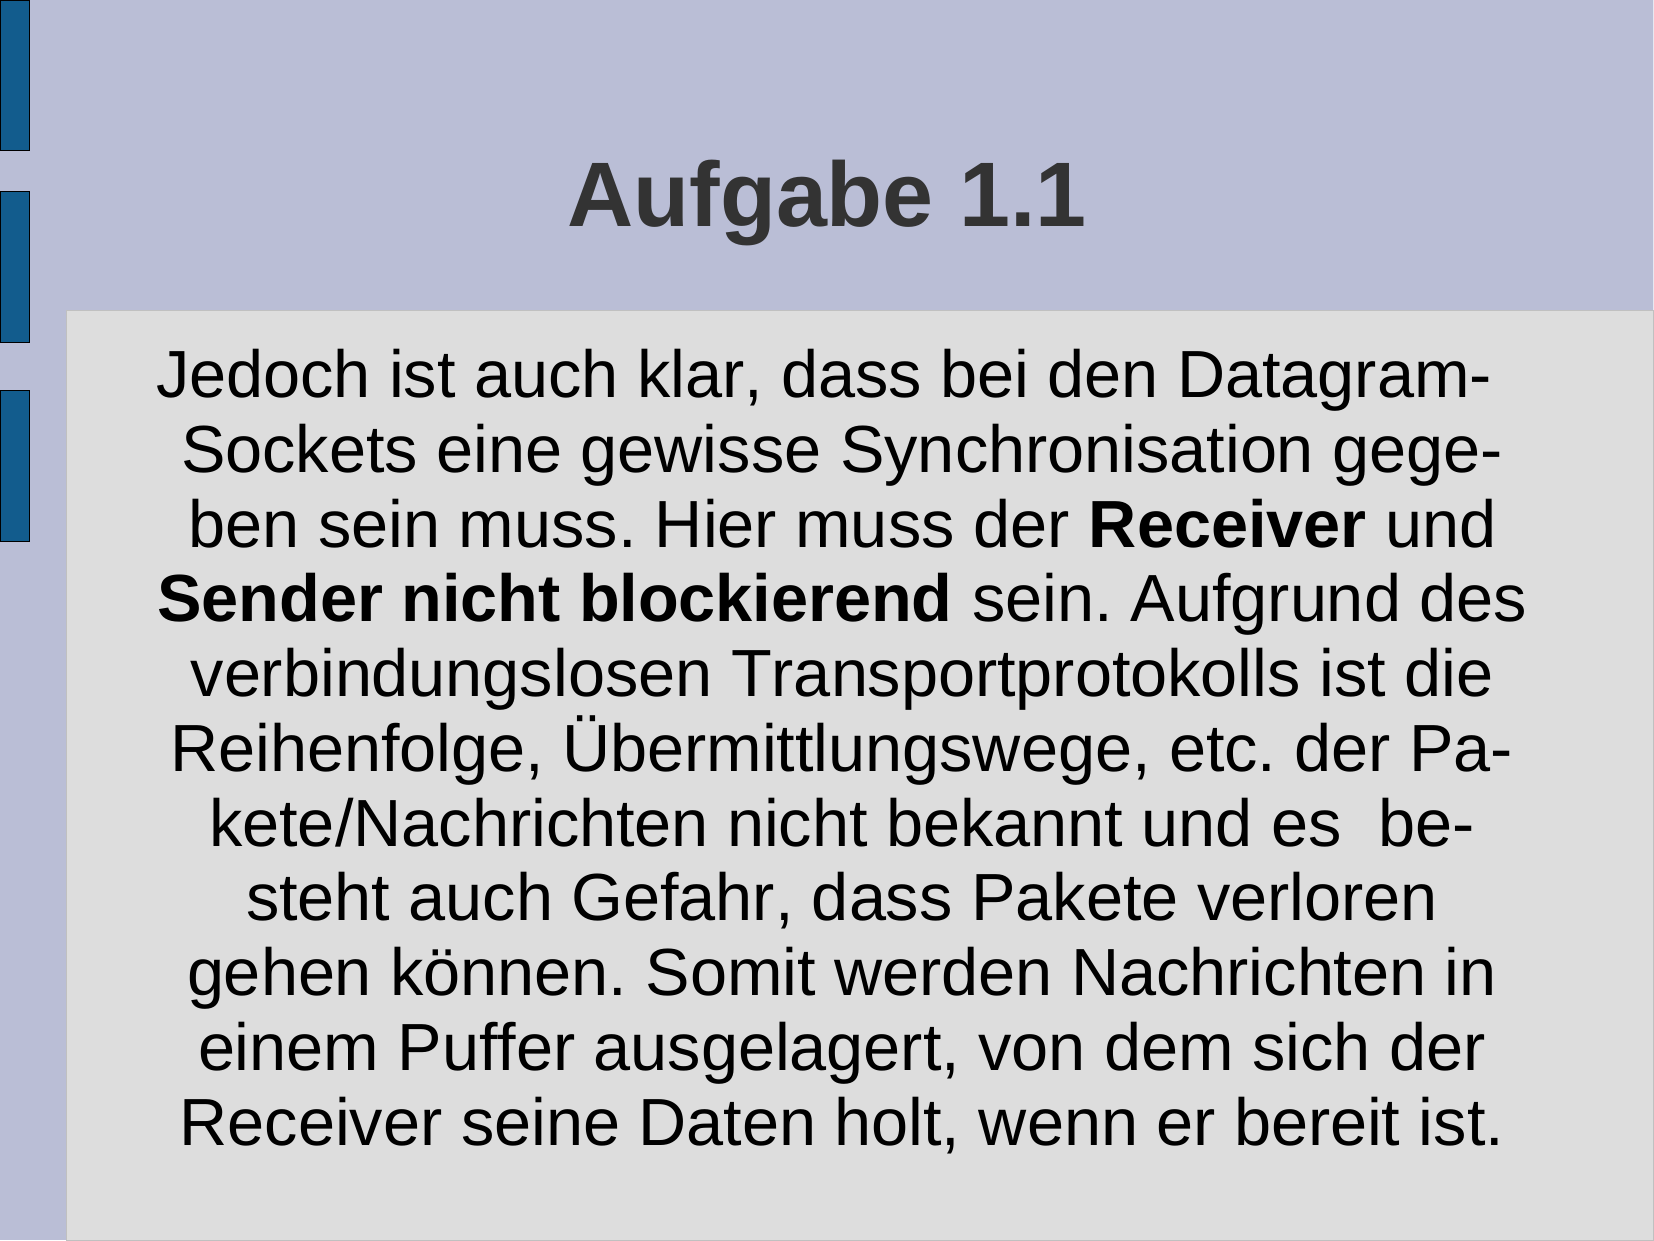

# Aufgabe 1.1
Jedoch ist auch klar, dass bei den Datagram-Sockets eine gewisse Synchronisation gege-ben sein muss. Hier muss der Receiver und Sender nicht blockierend sein. Aufgrund des verbindungslosen Transportprotokolls ist die Reihenfolge, Übermittlungswege, etc. der Pa-kete/Nachrichten nicht bekannt und es be-steht auch Gefahr, dass Pakete verloren gehen können. Somit werden Nachrichten in einem Puffer ausgelagert, von dem sich der Receiver seine Daten holt, wenn er bereit ist.